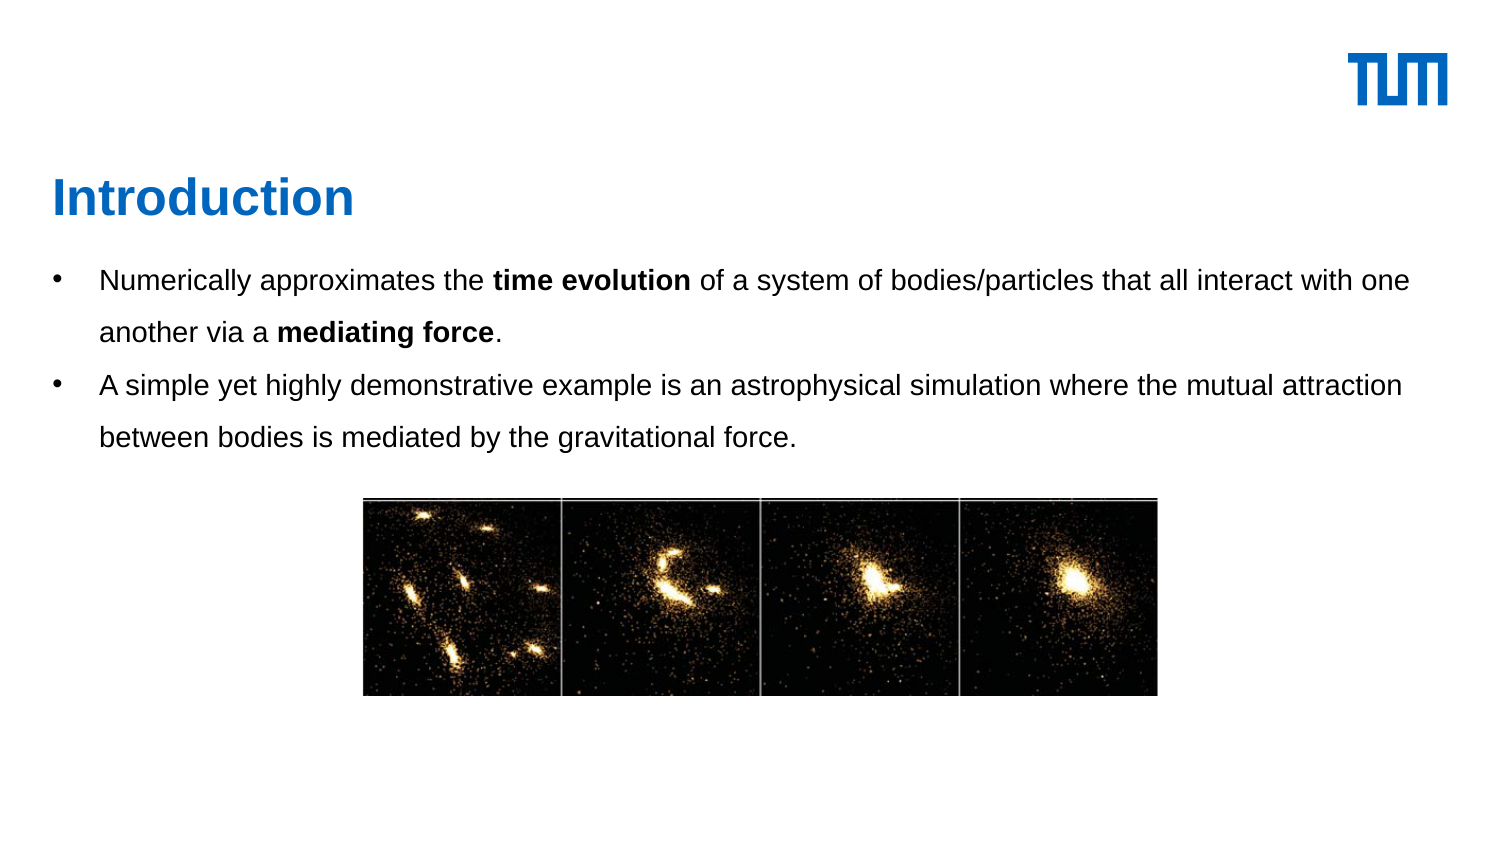

# Introduction
Numerically approximates the time evolution of a system of bodies/particles that all interact with one another via a mediating force.
A simple yet highly demonstrative example is an astrophysical simulation where the mutual attraction between bodies is mediated by the gravitational force.